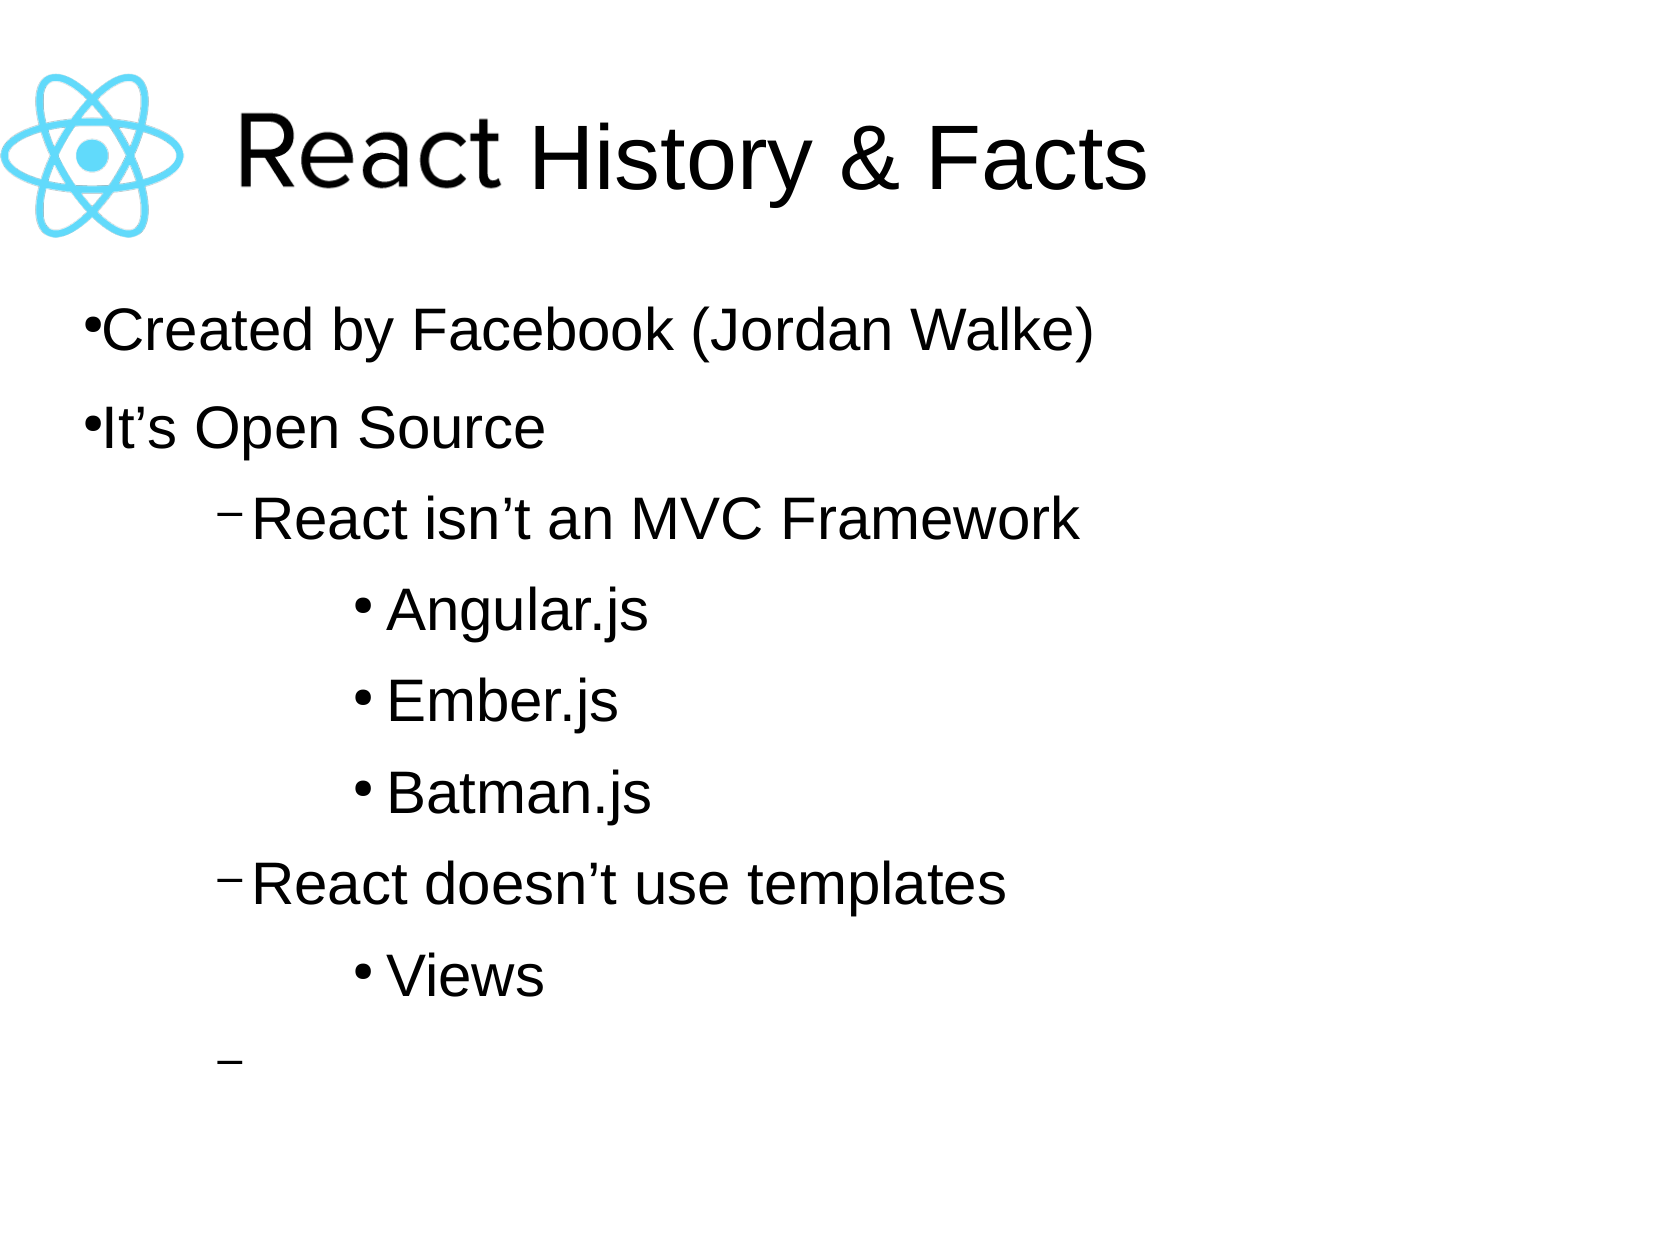

# History & Facts
Created by Facebook (Jordan Walke)
It’s Open Source
React isn’t an MVC Framework
Angular.js
Ember.js
Batman.js
React doesn’t use templates
Views